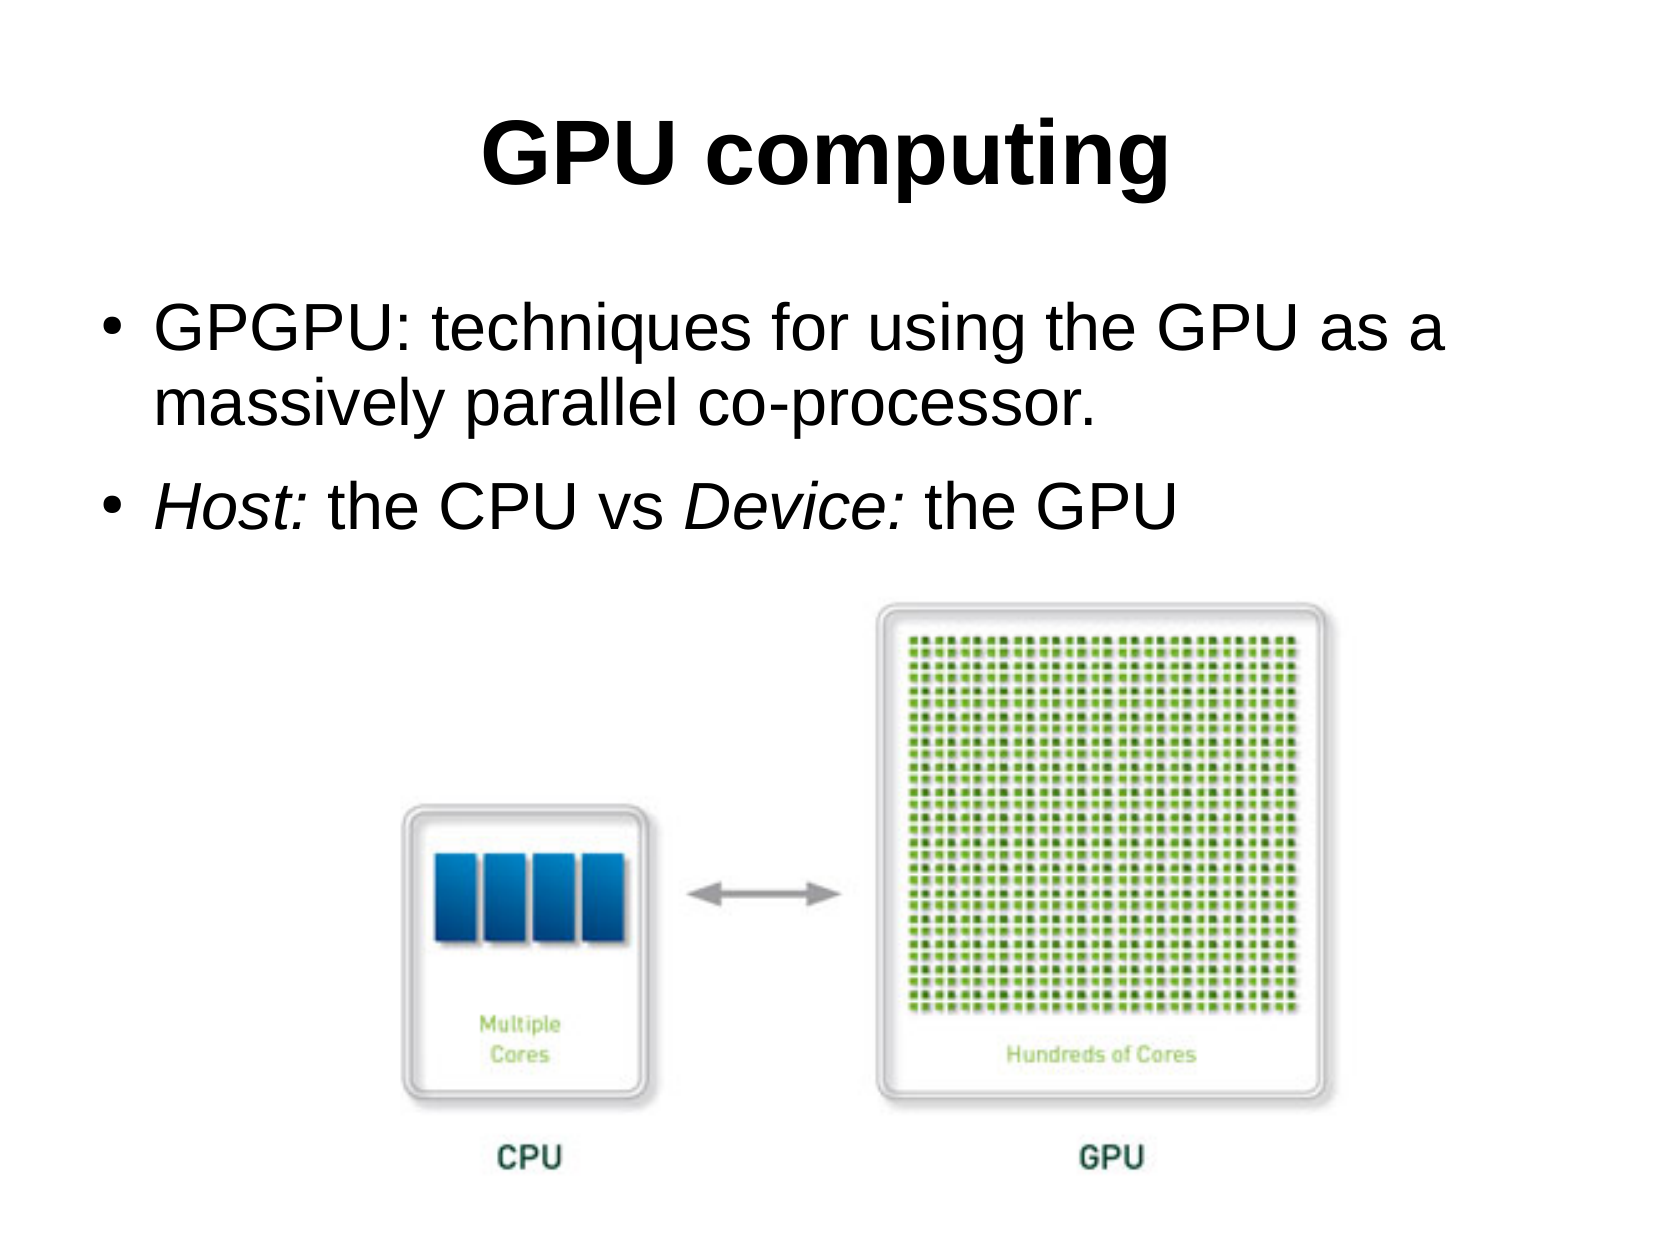

# GPU computing
GPGPU: techniques for using the GPU as a massively parallel co-processor.
Host: the CPU vs Device: the GPU